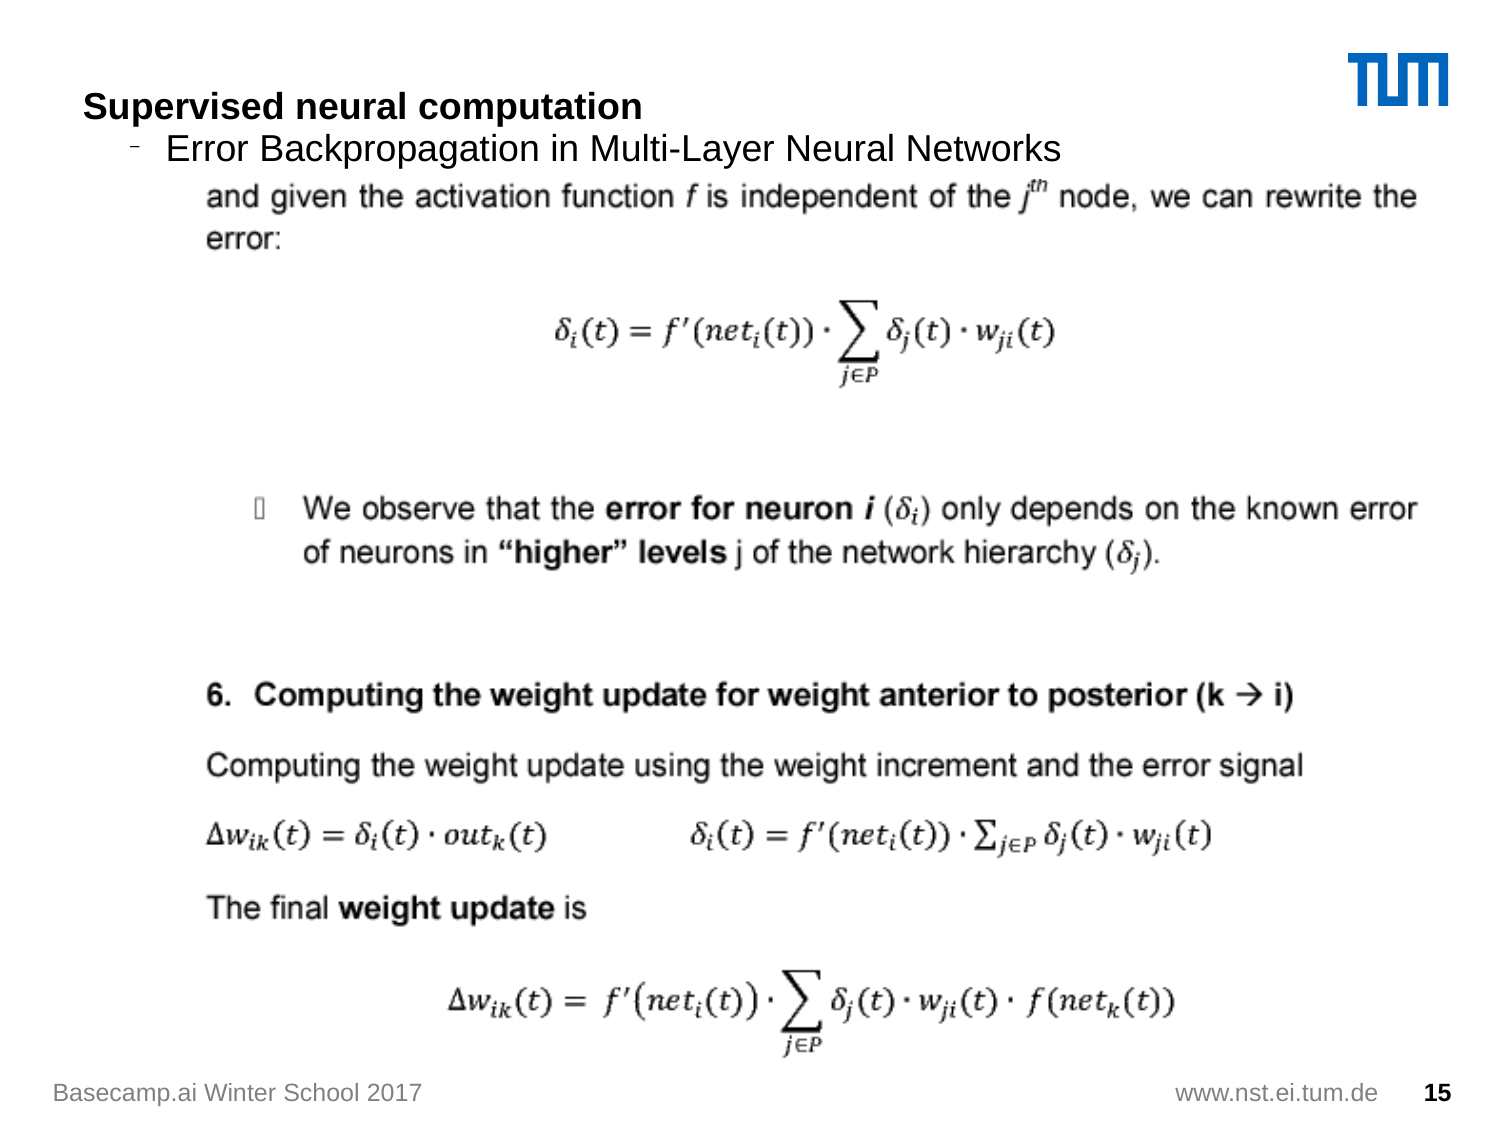

Supervised neural computation
Error Backpropagation in Multi-Layer Neural Networks
Basecamp.ai Winter School 2017
15